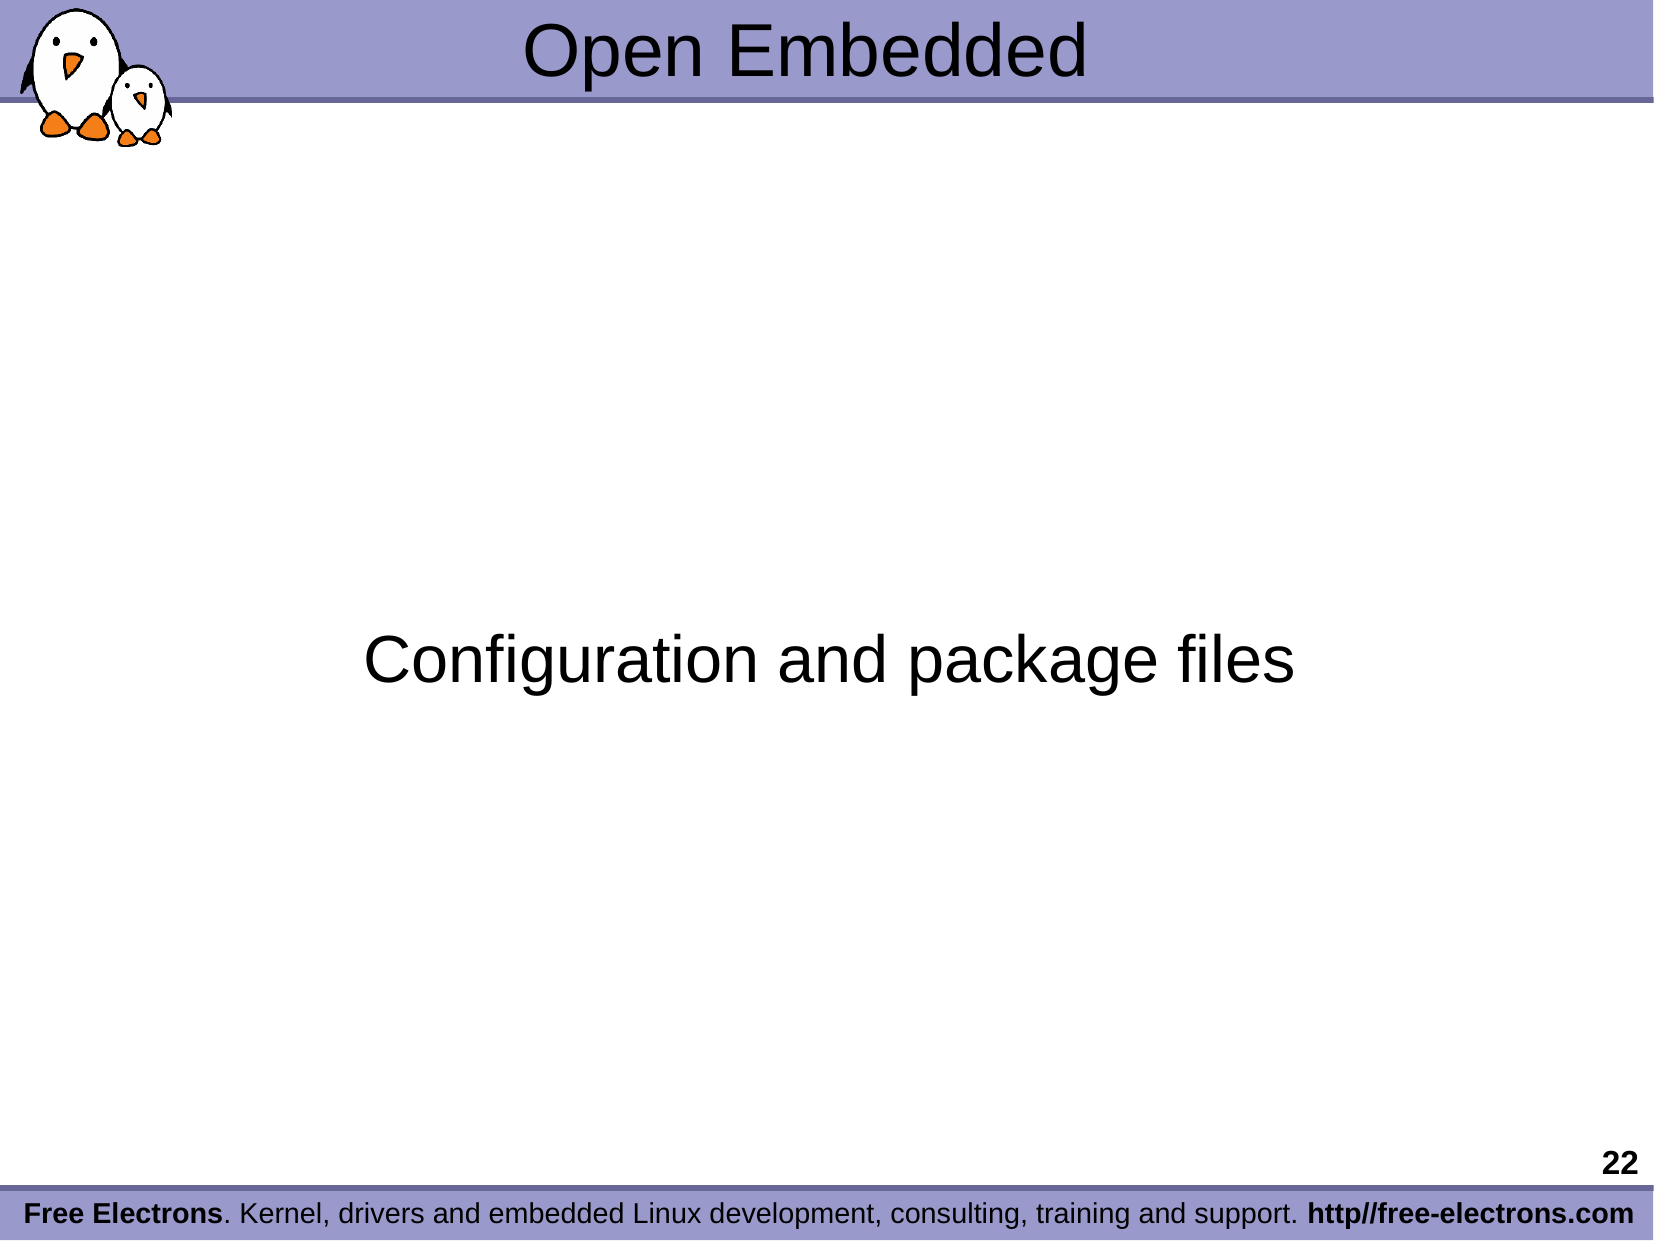

# Open Embedded
Configuration and package files